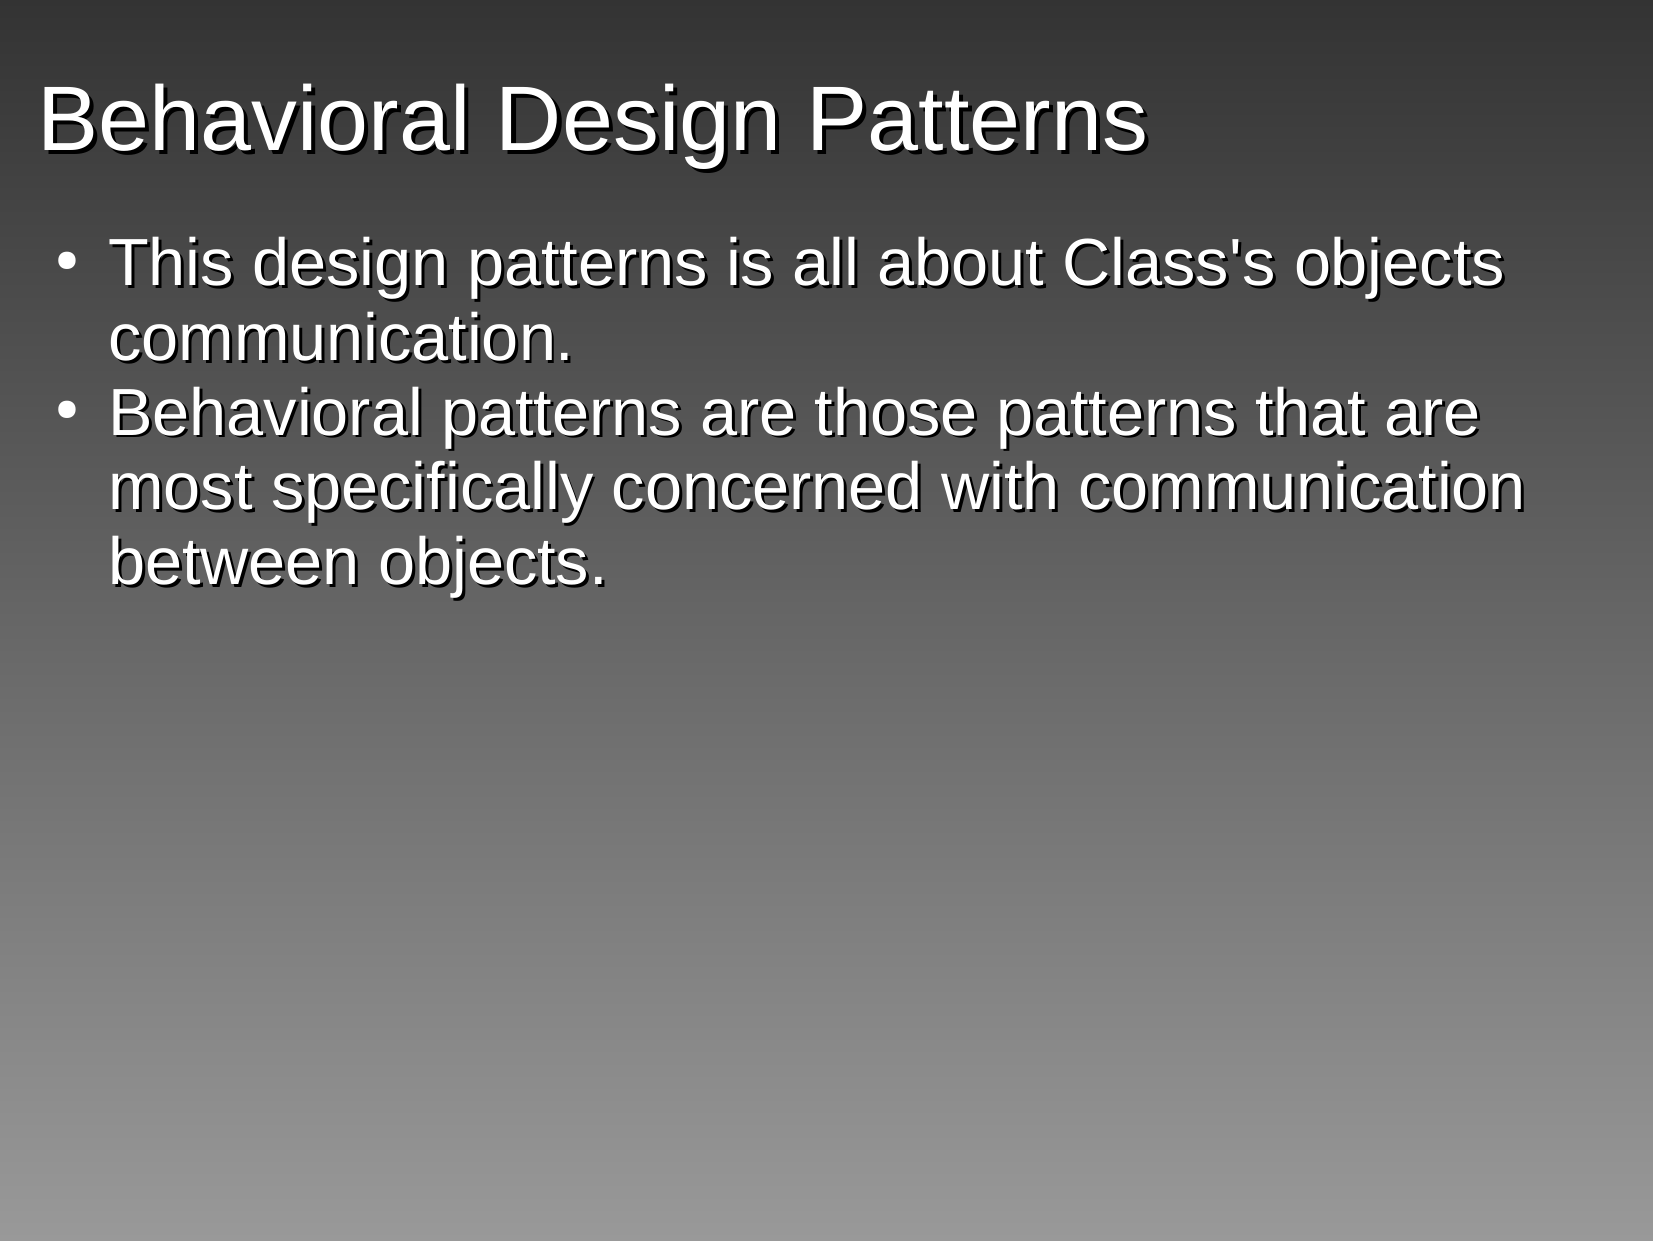

# Behavioral Design Patterns
This design patterns is all about Class's objects communication.
Behavioral patterns are those patterns that are most specifically concerned with communication between objects.